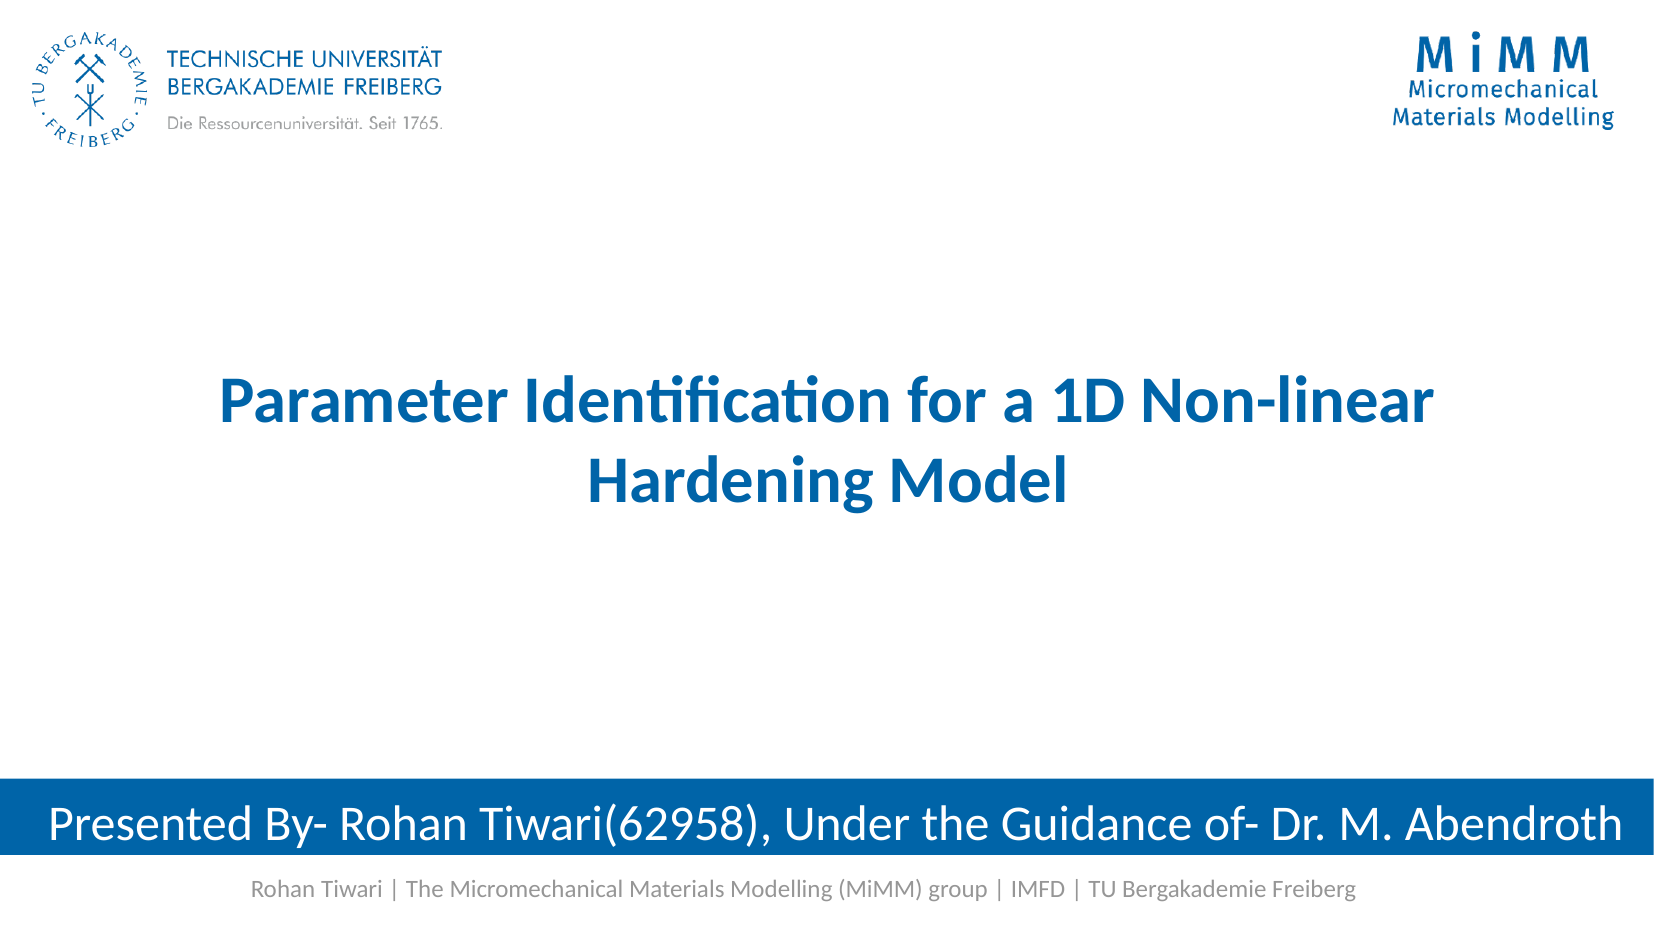

# Parameter Identification for a 1D Non-linear Hardening Model
Presented By- Rohan Tiwari(62958), Under the Guidance of- Dr. M. Abendroth
Rohan Tiwari | The Micromechanical Materials Modelling (MiMM) group | IMFD | TU Bergakademie Freiberg